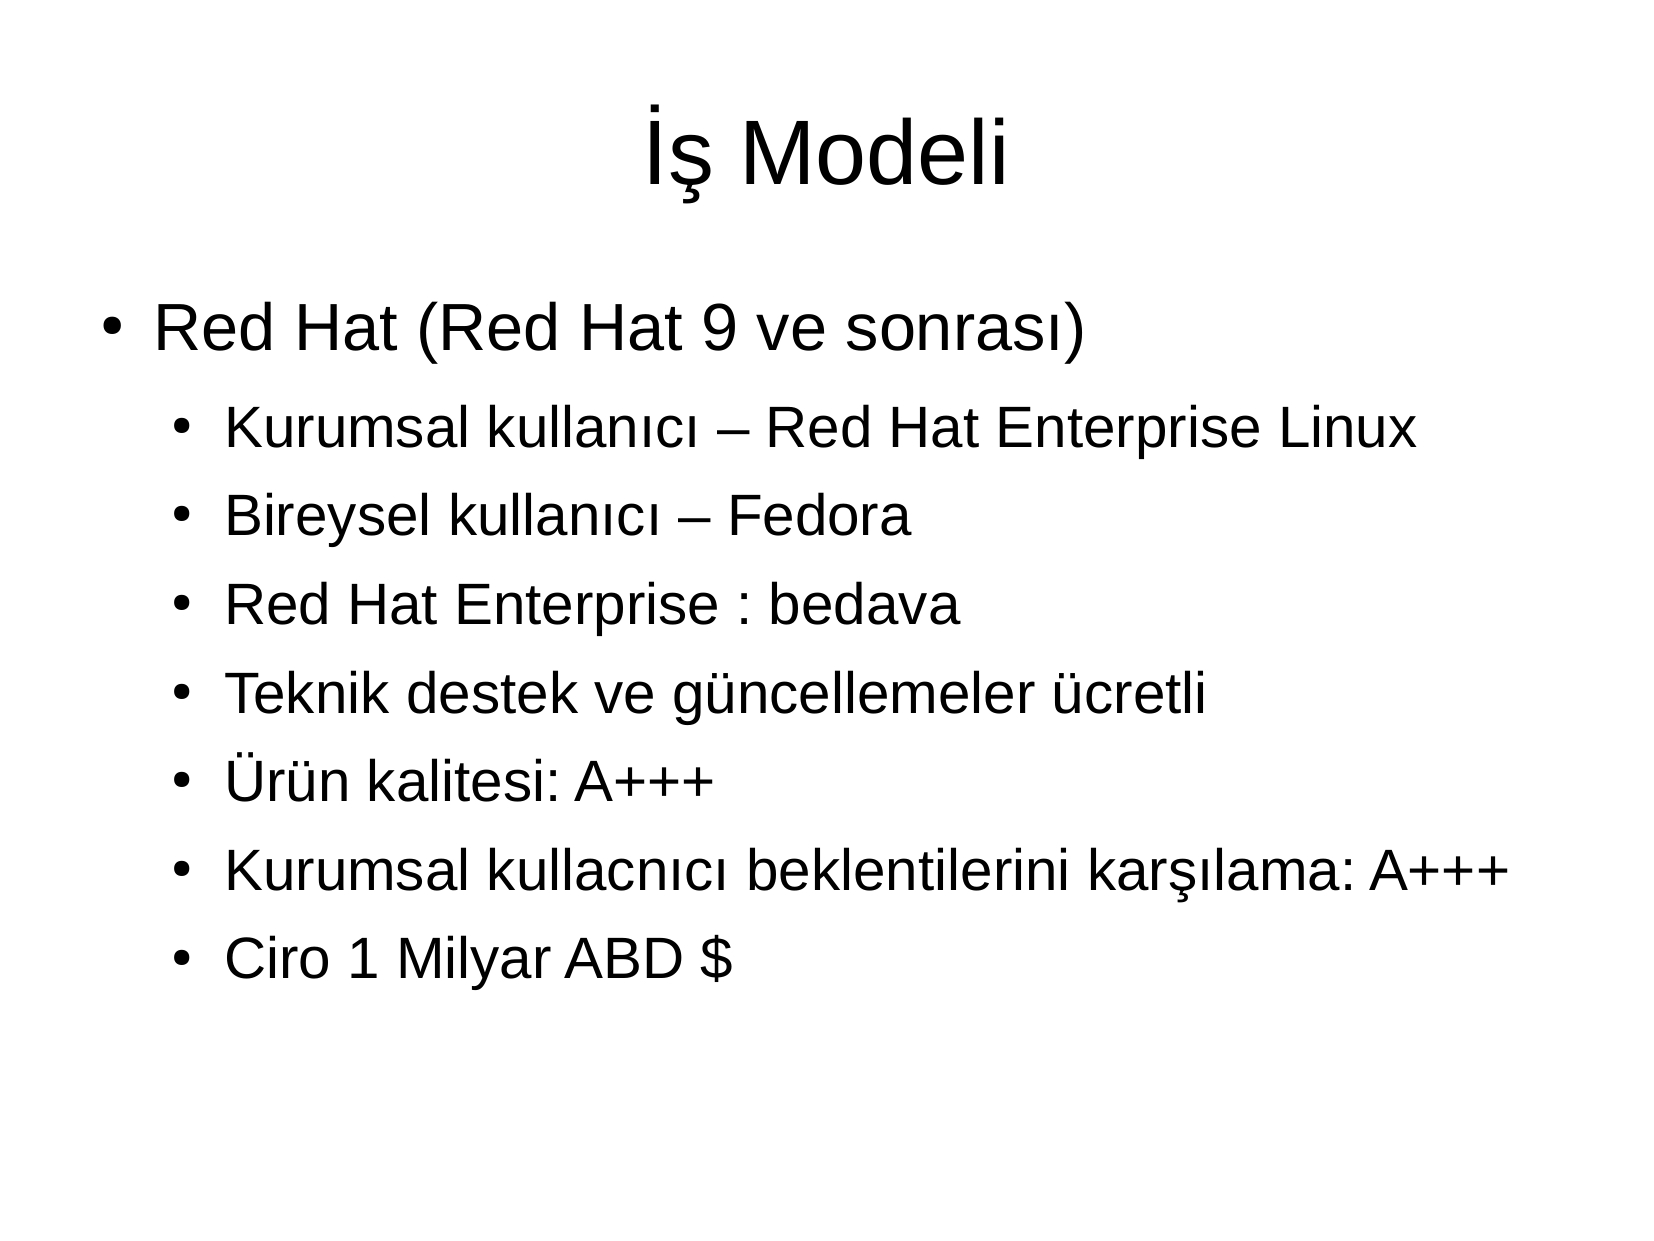

# İş Modeli
Red Hat (Red Hat 9 ve sonrası)
Kurumsal kullanıcı – Red Hat Enterprise Linux
Bireysel kullanıcı – Fedora
Red Hat Enterprise : bedava
Teknik destek ve güncellemeler ücretli
Ürün kalitesi: A+++
Kurumsal kullacnıcı beklentilerini karşılama: A+++
Ciro 1 Milyar ABD $